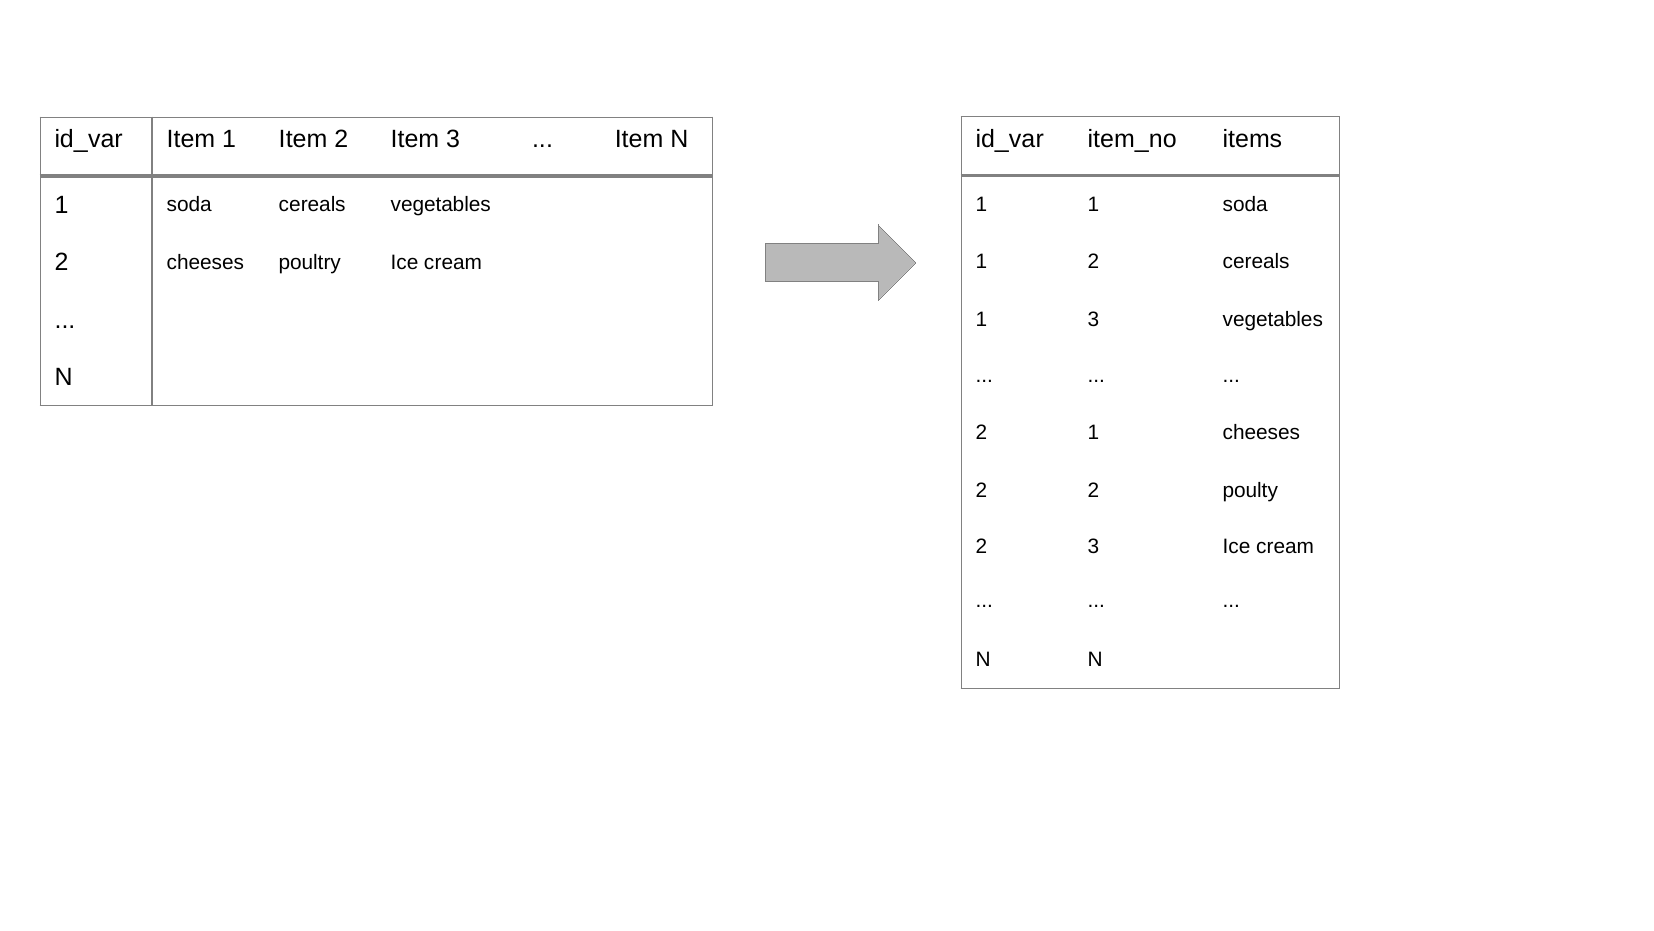

| id\_var | item\_no | items |
| --- | --- | --- |
| 1 | 1 | soda |
| 1 | 2 | cereals |
| 1 | 3 | vegetables |
| ... | ... | ... |
| 2 | 1 | cheeses |
| 2 | 2 | poulty |
| 2 | 3 | Ice cream |
| ... | ... | ... |
| N | N | |
| id\_var | Item 1 | Item 2 | Item 3 | ... | Item N |
| --- | --- | --- | --- | --- | --- |
| 1 | soda | cereals | vegetables | | |
| 2 | cheeses | poultry | Ice cream | | |
| ... | | | | | |
| N | | | | | |